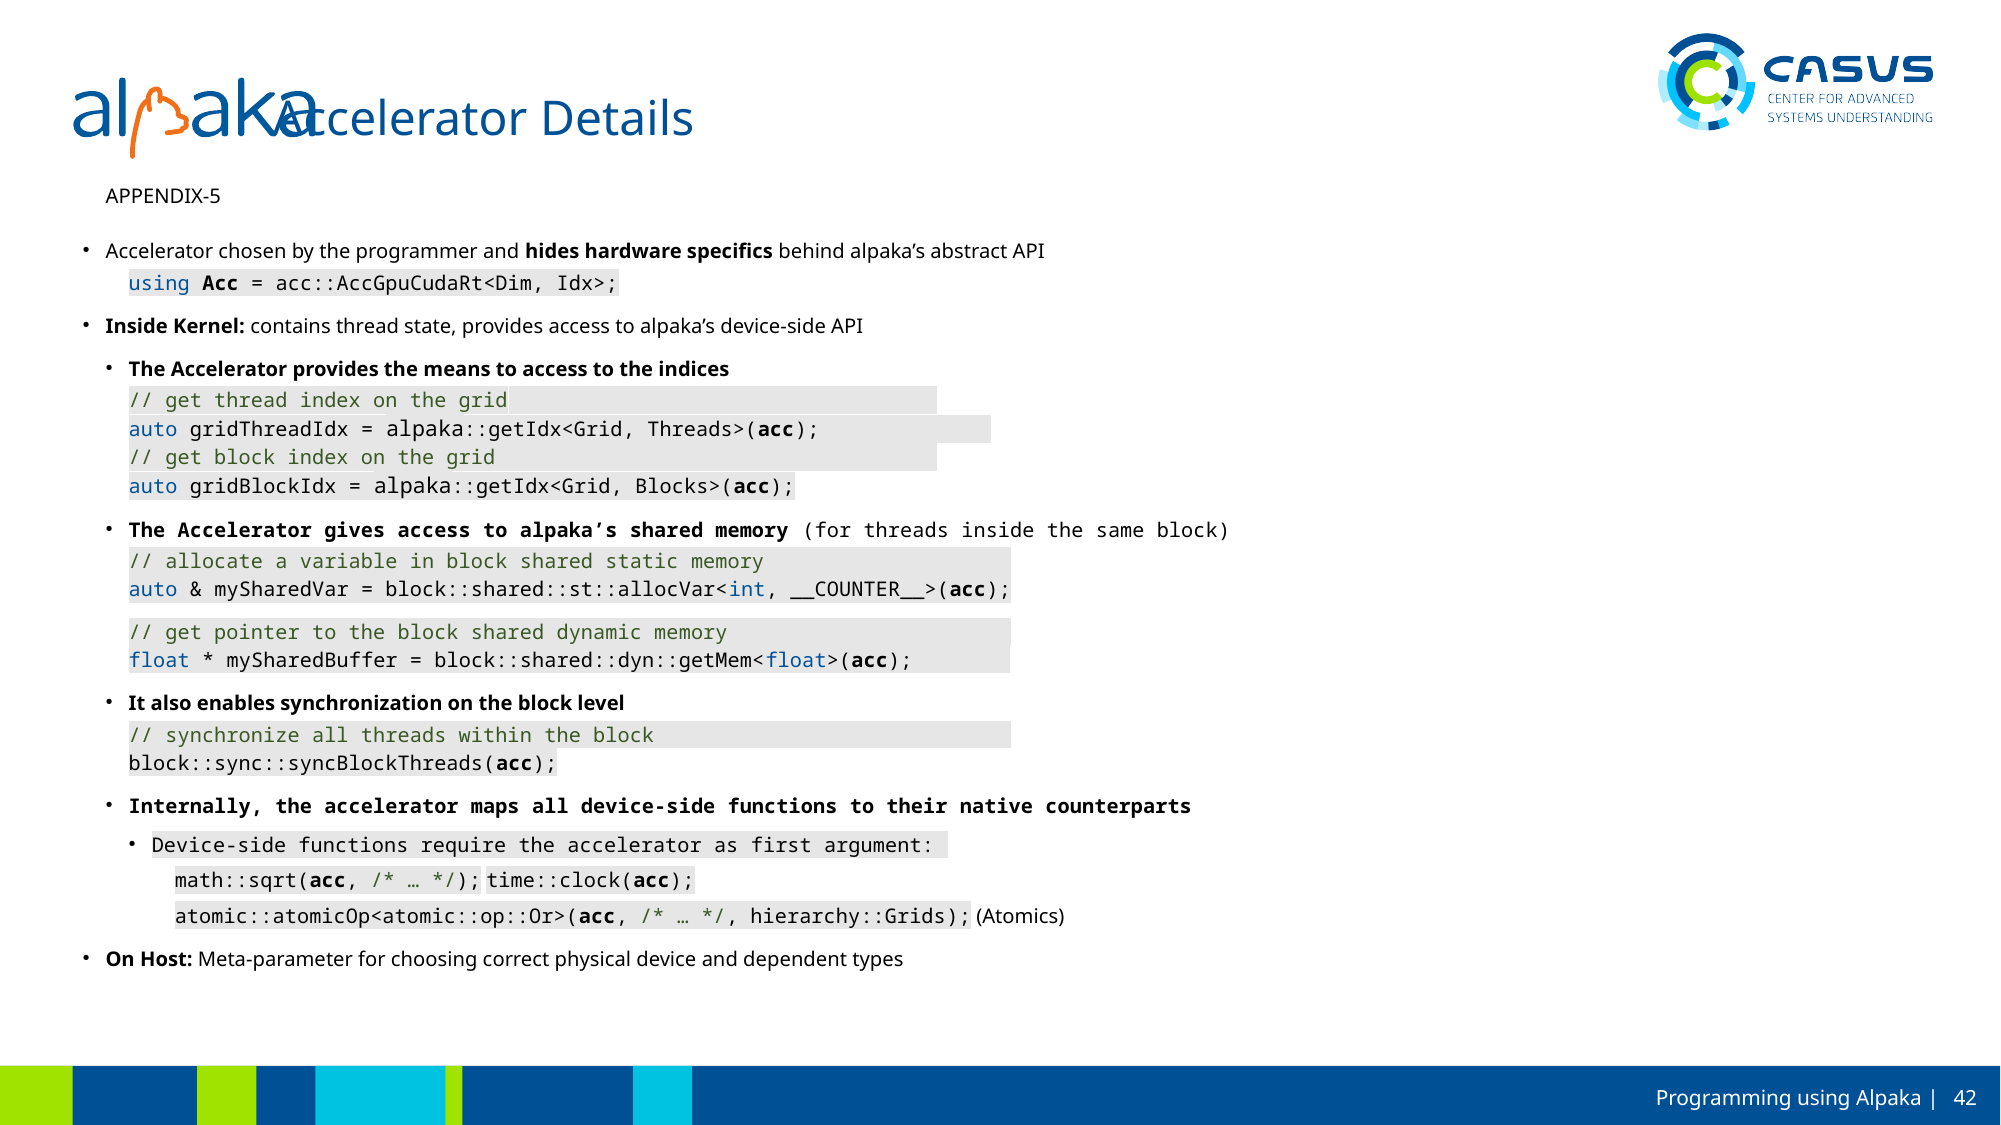

Accelerator Details
# APPENDIX-5
Accelerator chosen by the programmer and hides hardware specifics behind alpaka’s abstract API
using Acc = acc::AccGpuCudaRt<Dim, Idx>;
Inside Kernel: contains thread state, provides access to alpaka’s device-side API
The Accelerator provides the means to access to the indices
// get thread index on the grid
auto gridThreadIdx = alpaka::getIdx<Grid, Threads>(acc);
// get block index on the grid
auto gridBlockIdx = alpaka::getIdx<Grid, Blocks>(acc);
The Accelerator gives access to alpaka’s shared memory (for threads inside the same block)
// allocate a variable in block shared static memory
auto & mySharedVar = block::shared::st::allocVar<int, __COUNTER__>(acc);
// get pointer to the block shared dynamic memory
float * mySharedBuffer = block::shared::dyn::getMem<float>(acc);
It also enables synchronization on the block level
// synchronize all threads within the block
block::sync::syncBlockThreads(acc);
Internally, the accelerator maps all device-side functions to their native counterparts
Device-side functions require the accelerator as first argument:
math::sqrt(acc, /* … */); time::clock(acc);
atomic::atomicOp<atomic::op::Or>(acc, /* … */, hierarchy::Grids); (Atomics)
On Host: Meta-parameter for choosing correct physical device and dependent types
Programming using Alpaka
42